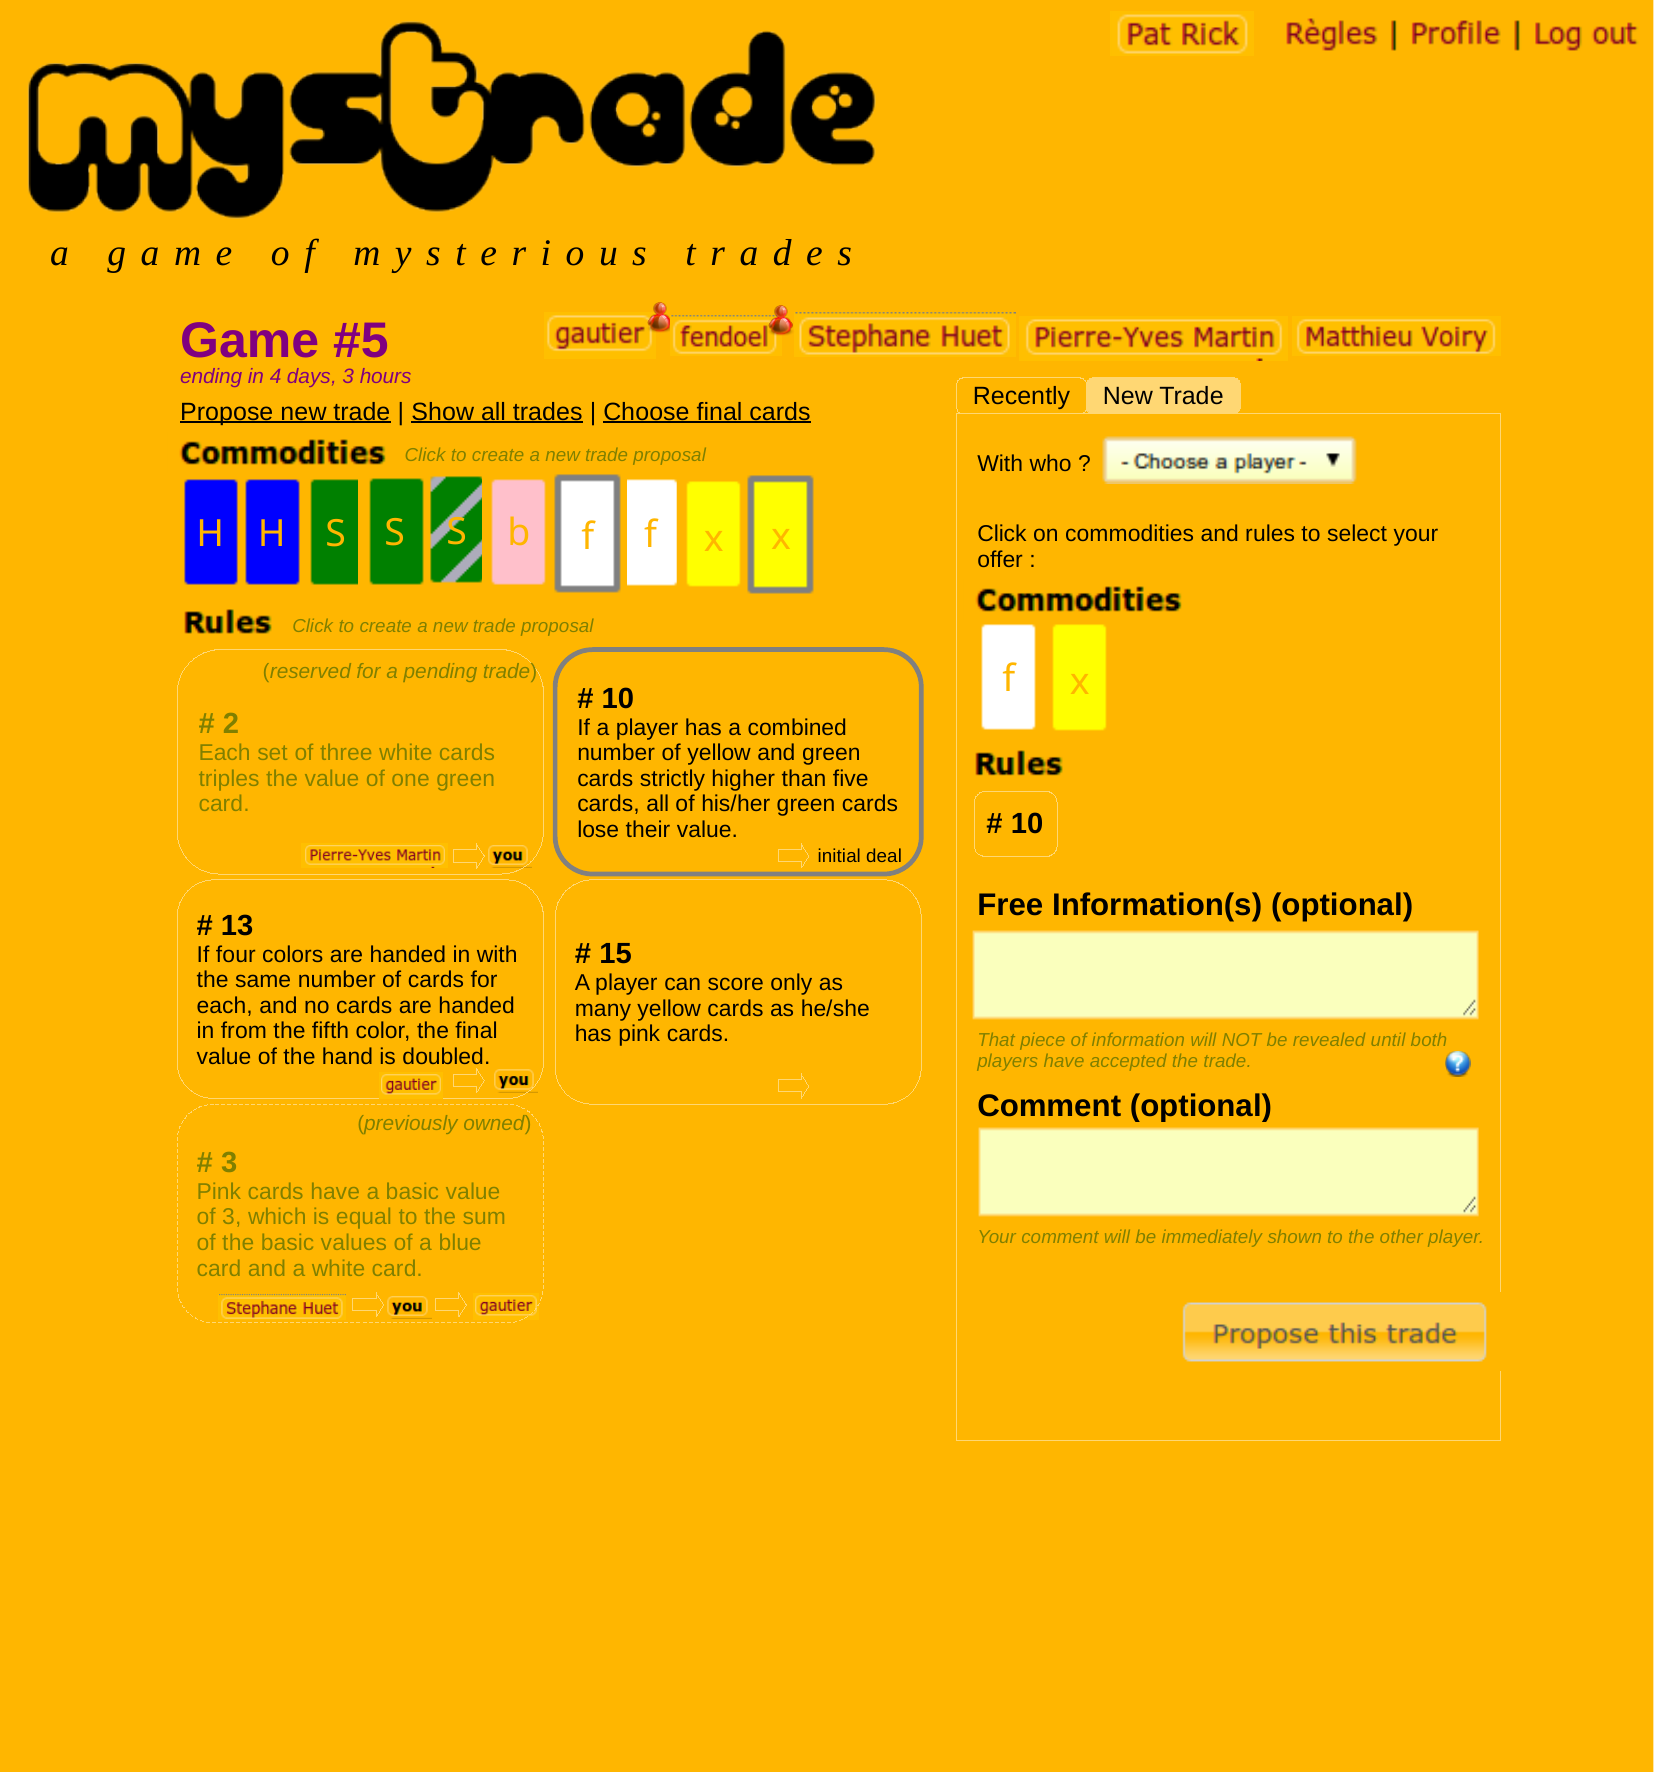

a game of mysterious trades
Game #5
ending in 4 days, 3 hours
Recently
New Trade
Propose new trade | Show all trades | Choose final cards
Click to create a new trade proposal
With who ?
f
S
S
H
H
S
b
x
f
x
x
Click on commodities and rules to select your offer :
Click to create a new trade proposal
f
x
# 2
Each set of three white cards triples the value of one green card.
# 10
If a player has a combined number of yellow and green cards strictly higher than five cards, all of his/her green cards lose their value.
(reserved for a pending trade)
# 10
initial deal
# 15
A player can score only as many yellow cards as he/she has pink cards.
# 13
If four colors are handed in with the same number of cards for each, and no cards are handed in from the fifth color, the final value of the hand is doubled.
Free Information(s) (optional)
That piece of information will NOT be revealed until both players have accepted the trade.
Comment (optional)
# 3
Pink cards have a basic value of 3, which is equal to the sum of the basic values of a blue card and a white card.
(previously owned)
Your comment will be immediately shown to the other player.